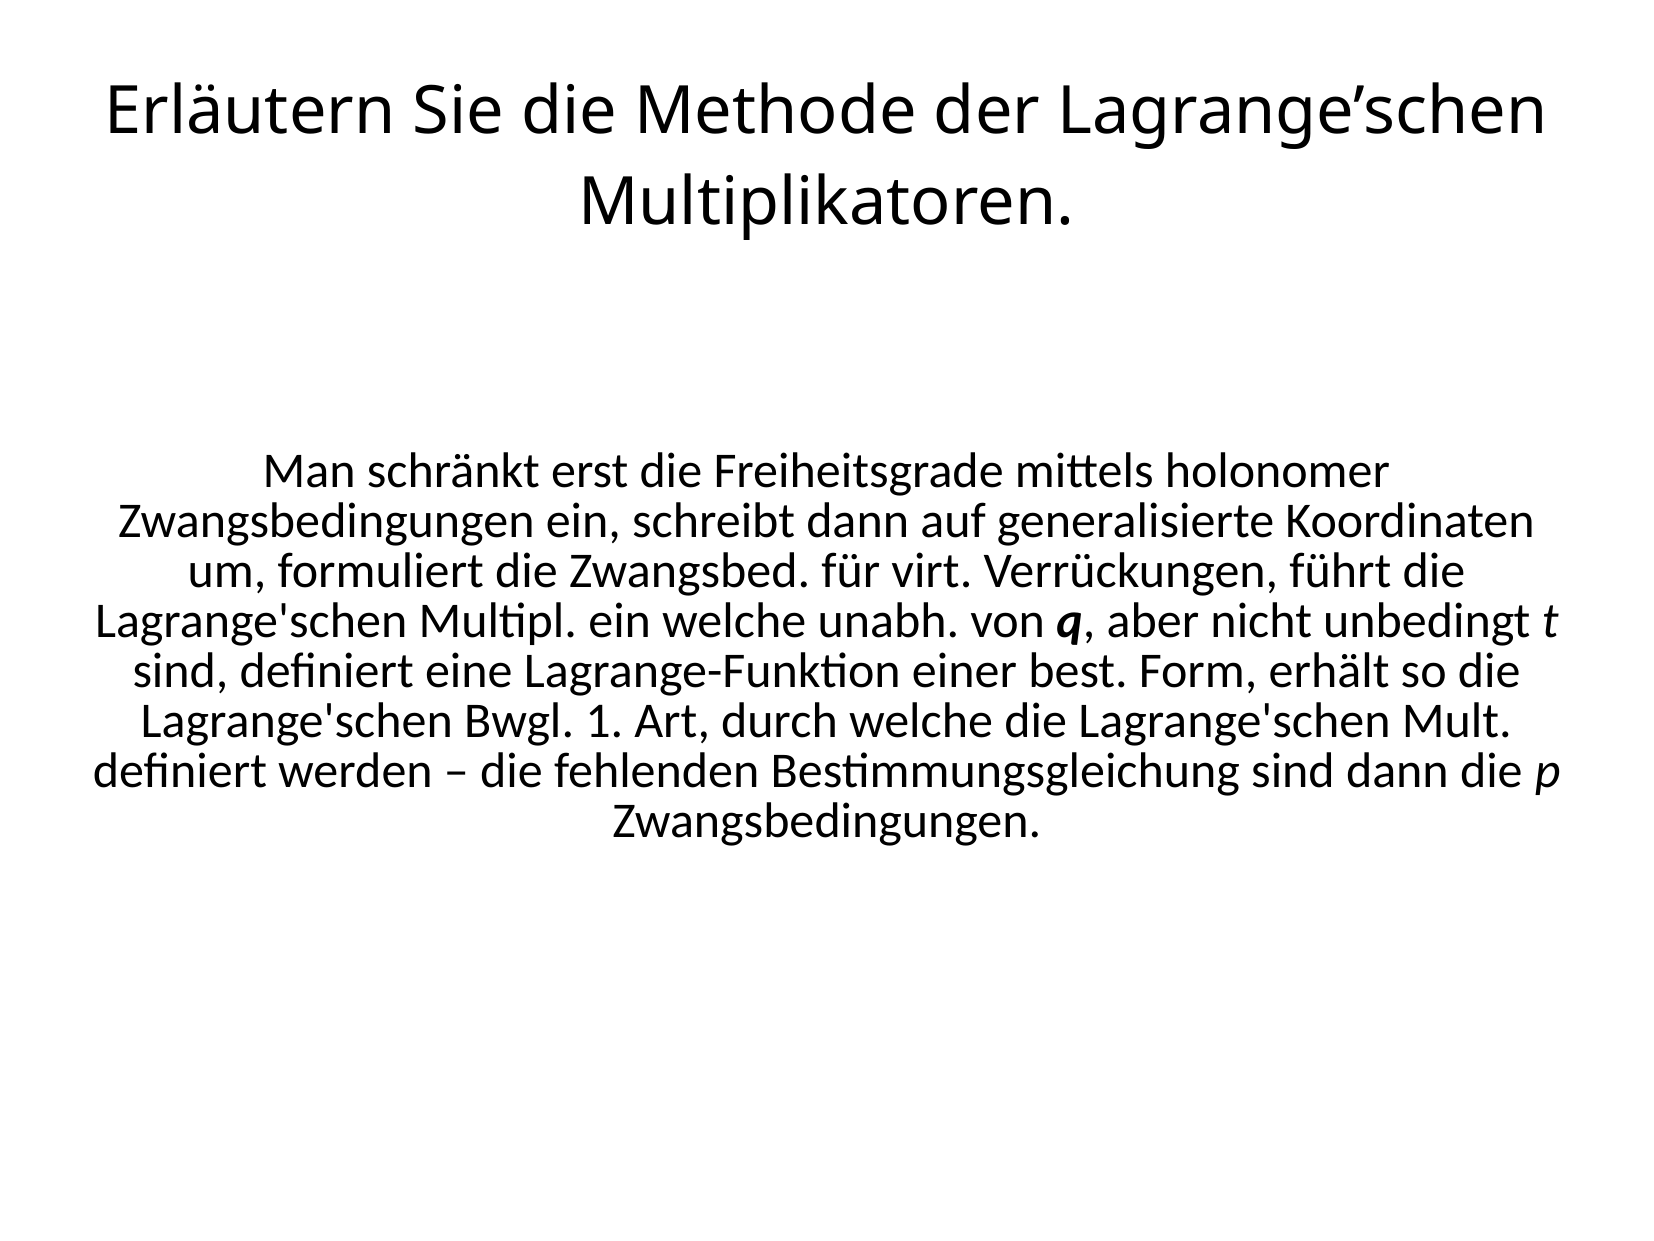

# Erläutern Sie die Methode der Lagrange’schen Multiplikatoren.
Man schränkt erst die Freiheitsgrade mittels holonomer Zwangsbedingungen ein, schreibt dann auf generalisierte Koordinaten um, formuliert die Zwangsbed. für virt. Verrückungen, führt die Lagrange'schen Multipl. ein welche unabh. von q, aber nicht unbedingt t sind, definiert eine Lagrange-Funktion einer best. Form, erhält so die Lagrange'schen Bwgl. 1. Art, durch welche die Lagrange'schen Mult. definiert werden – die fehlenden Bestimmungsgleichung sind dann die p Zwangsbedingungen.